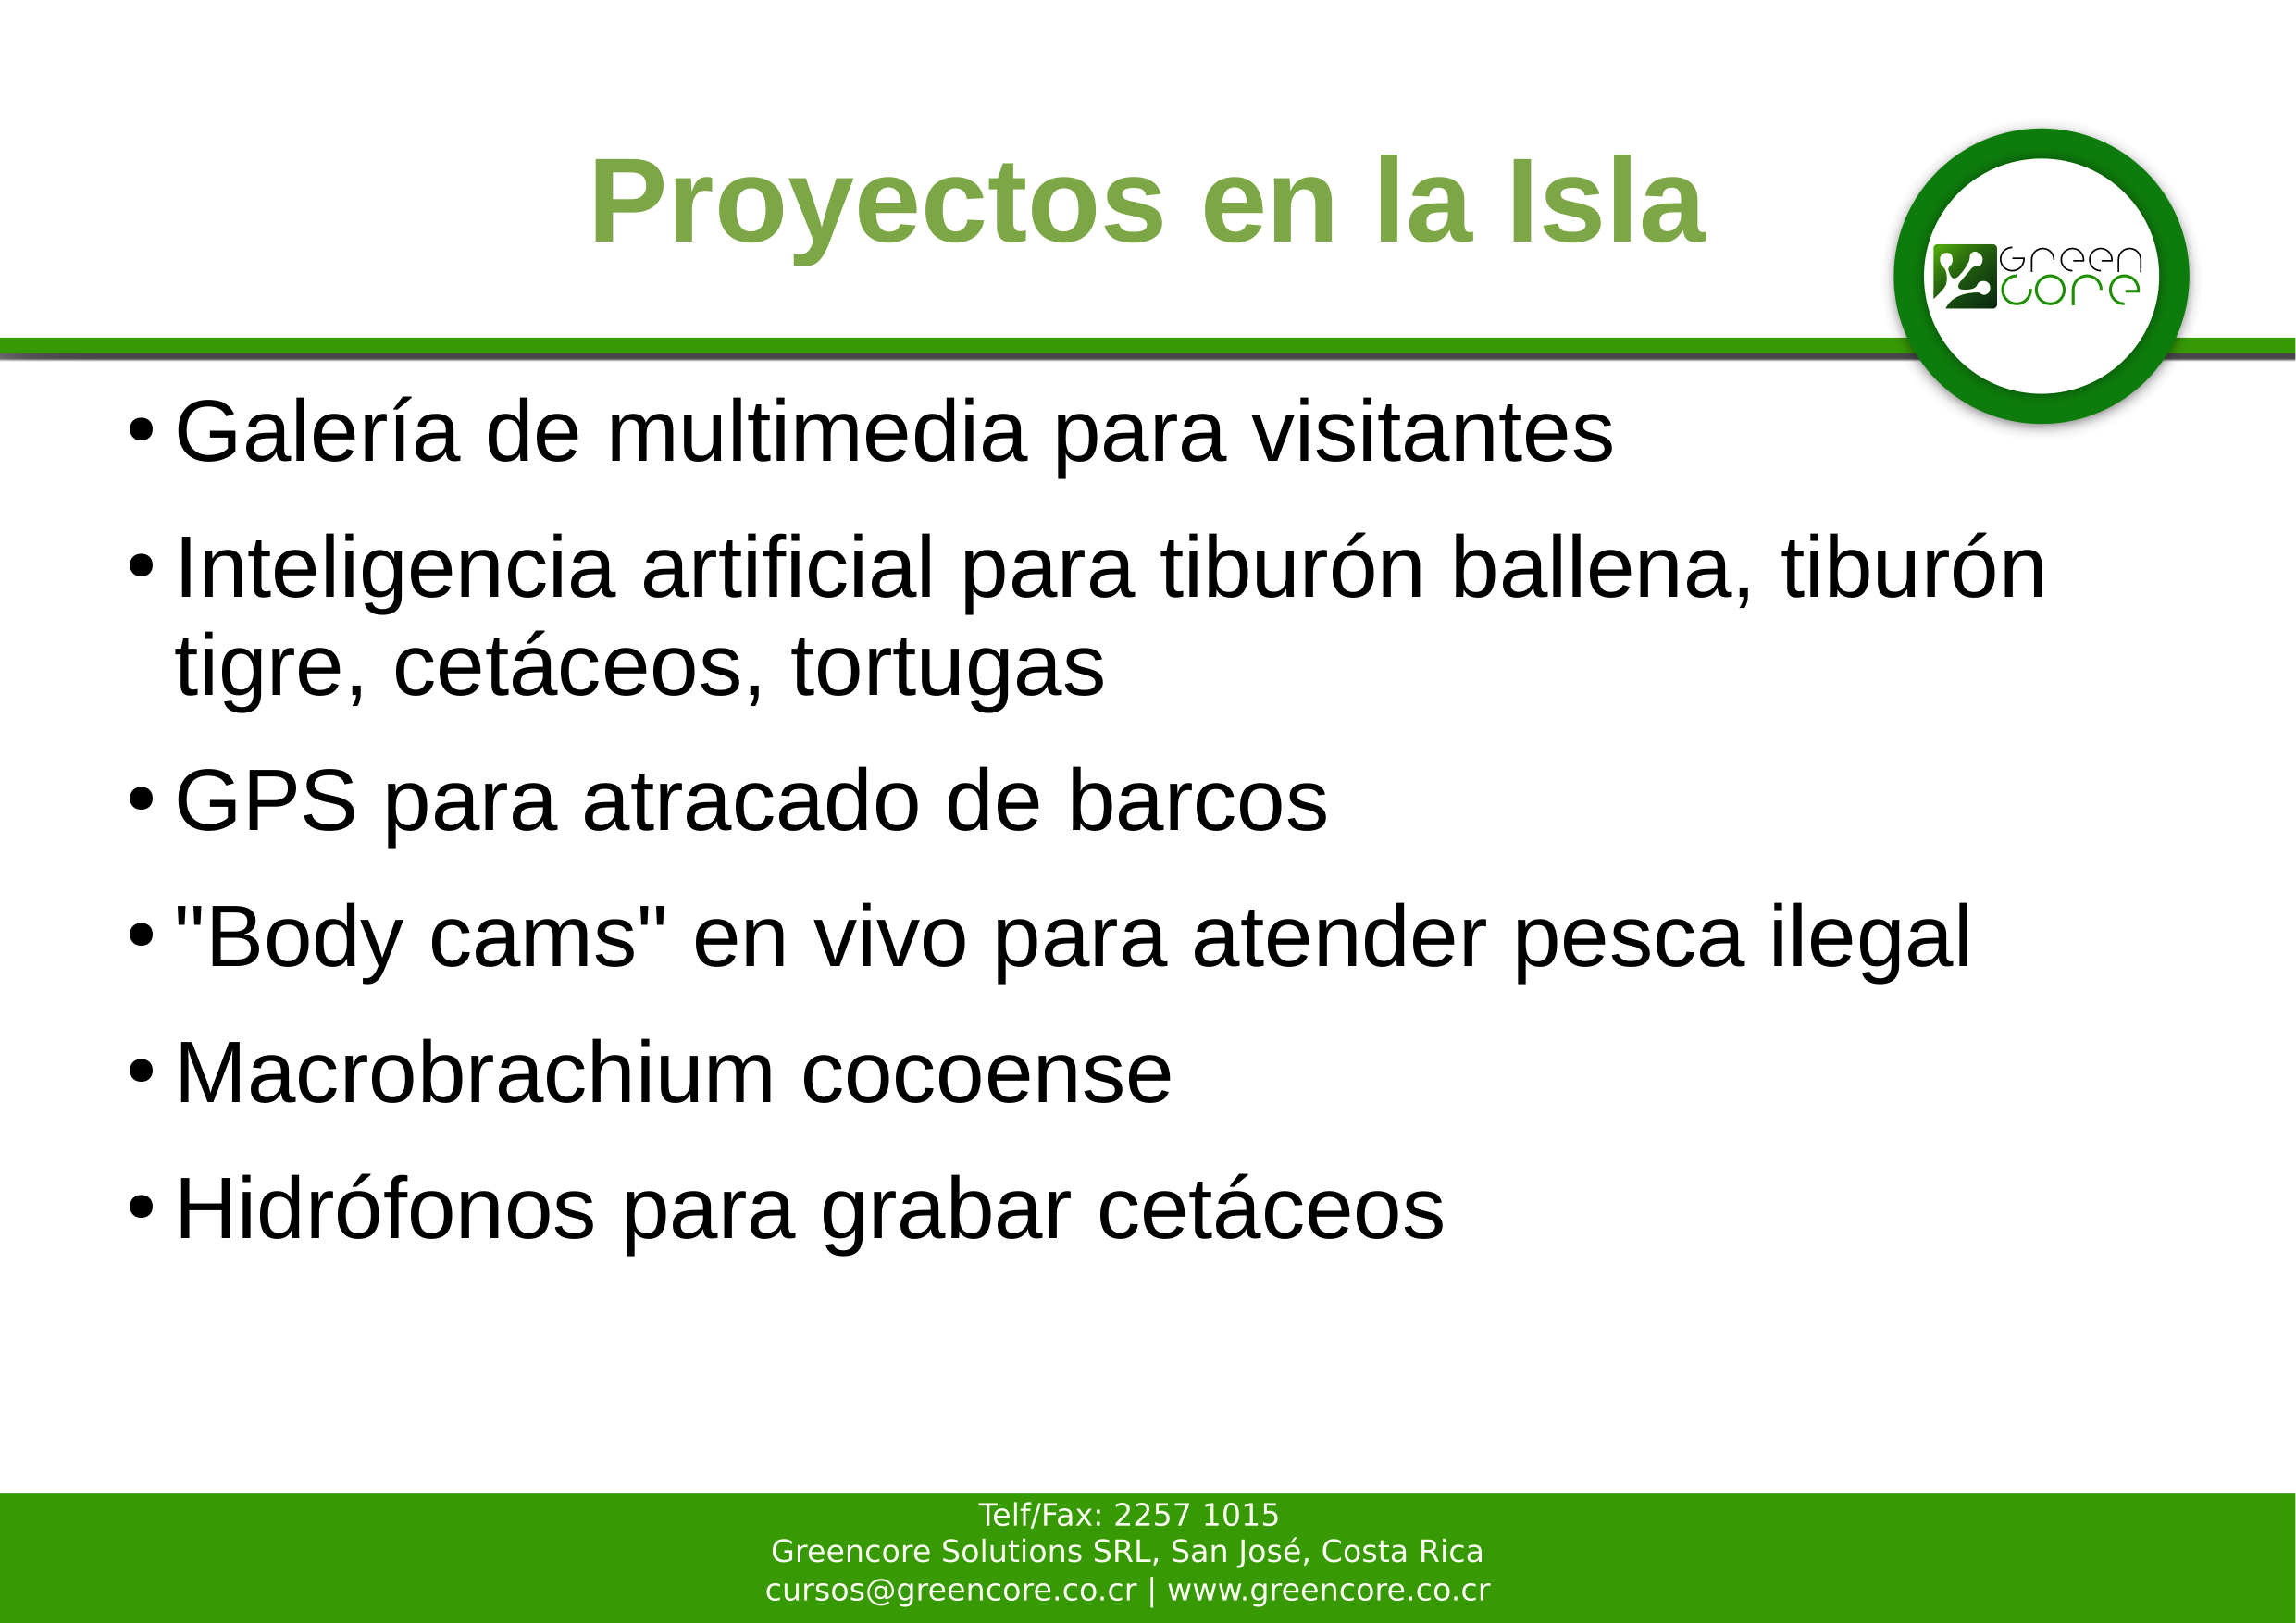

# Proyectos en la Isla
Galería de multimedia para visitantes
Inteligencia artificial para tiburón ballena, tiburón tigre, cetáceos, tortugas
GPS para atracado de barcos
"Body cams" en vivo para atender pesca ilegal
Macrobrachium cocoense
Hidrófonos para grabar cetáceos